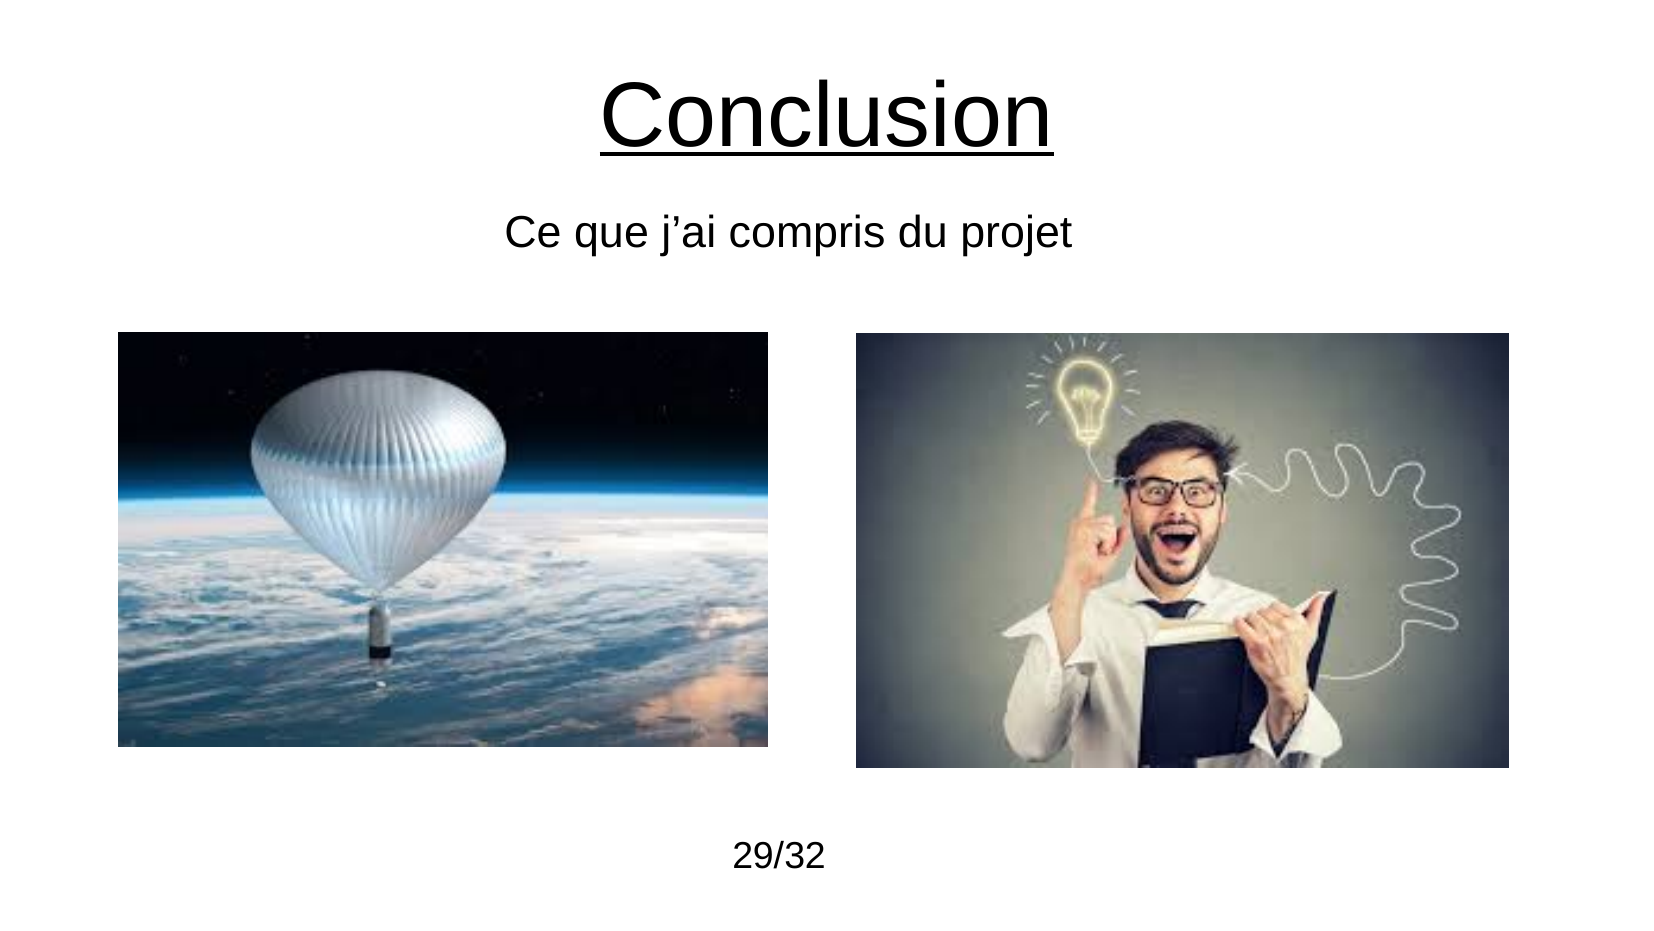

# Conclusion
Ce que j’ai compris du projet